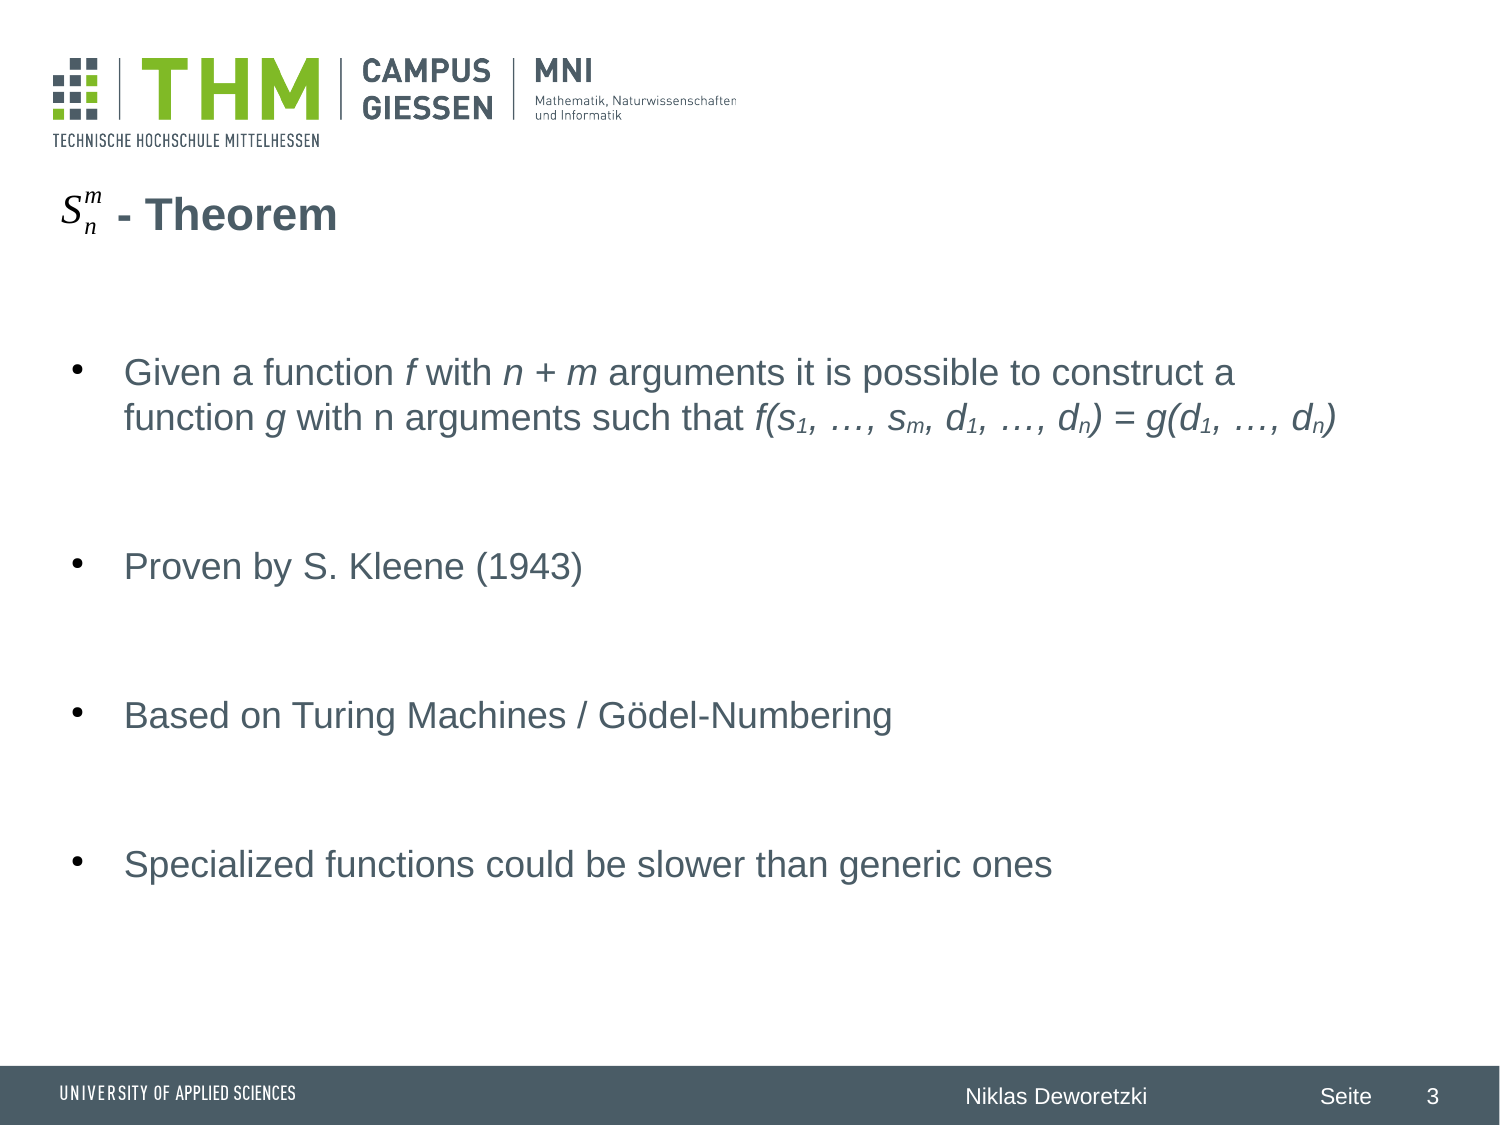

# - Theorem
Given a function f with n + m arguments it is possible to construct a function g with n arguments such that f(s1, …, sm, d1, …, dn) = g(d1, …, dn)
Proven by S. Kleene (1943)
Based on Turing Machines / Gödel-Numbering
Specialized functions could be slower than generic ones